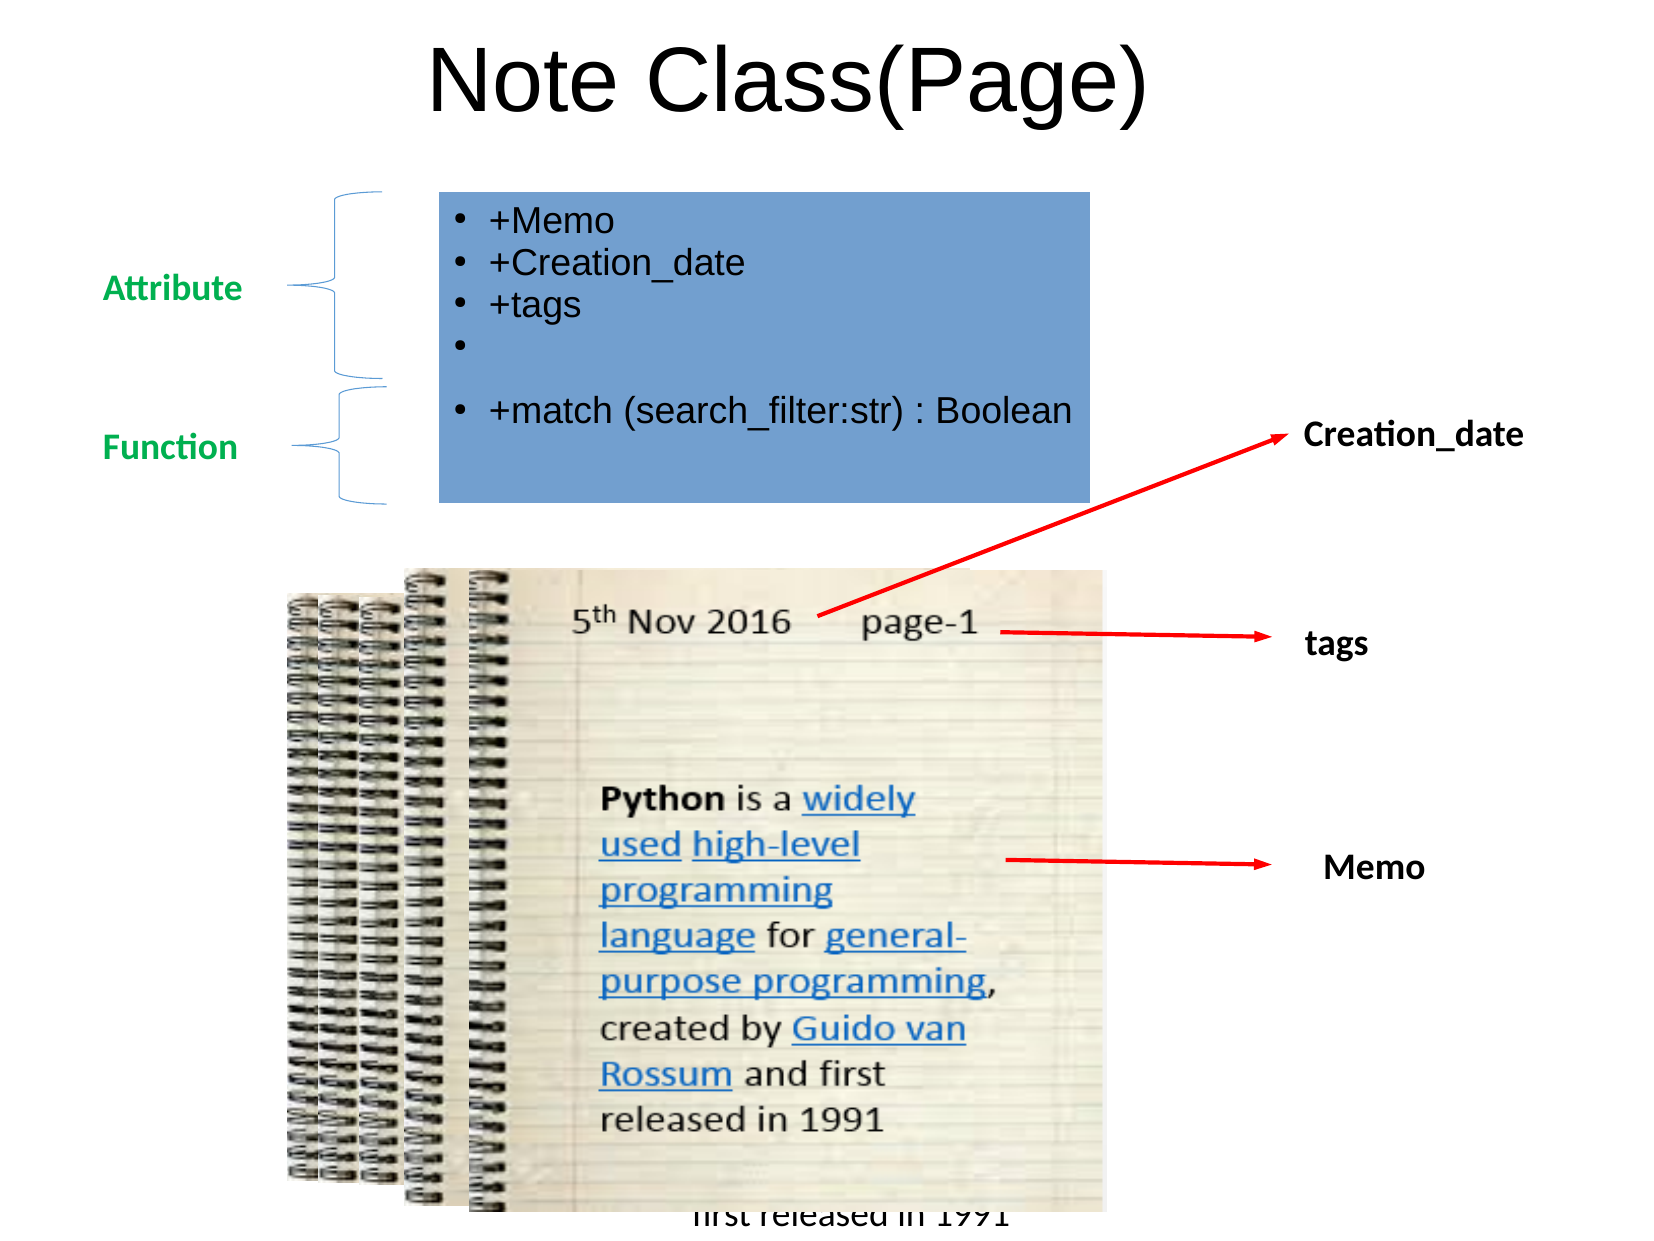

Note Class(Page)
| +Memo +Creation\_date +tags |
| --- |
| +match (search\_filter:str) : Boolean |
Attribute
Creation_date
Function
tags
5th Nov 2016 page-1
Python is a widely used high-level programming language for general-purpose programming, created by Guido van Rossum and first released in 1991
Memo